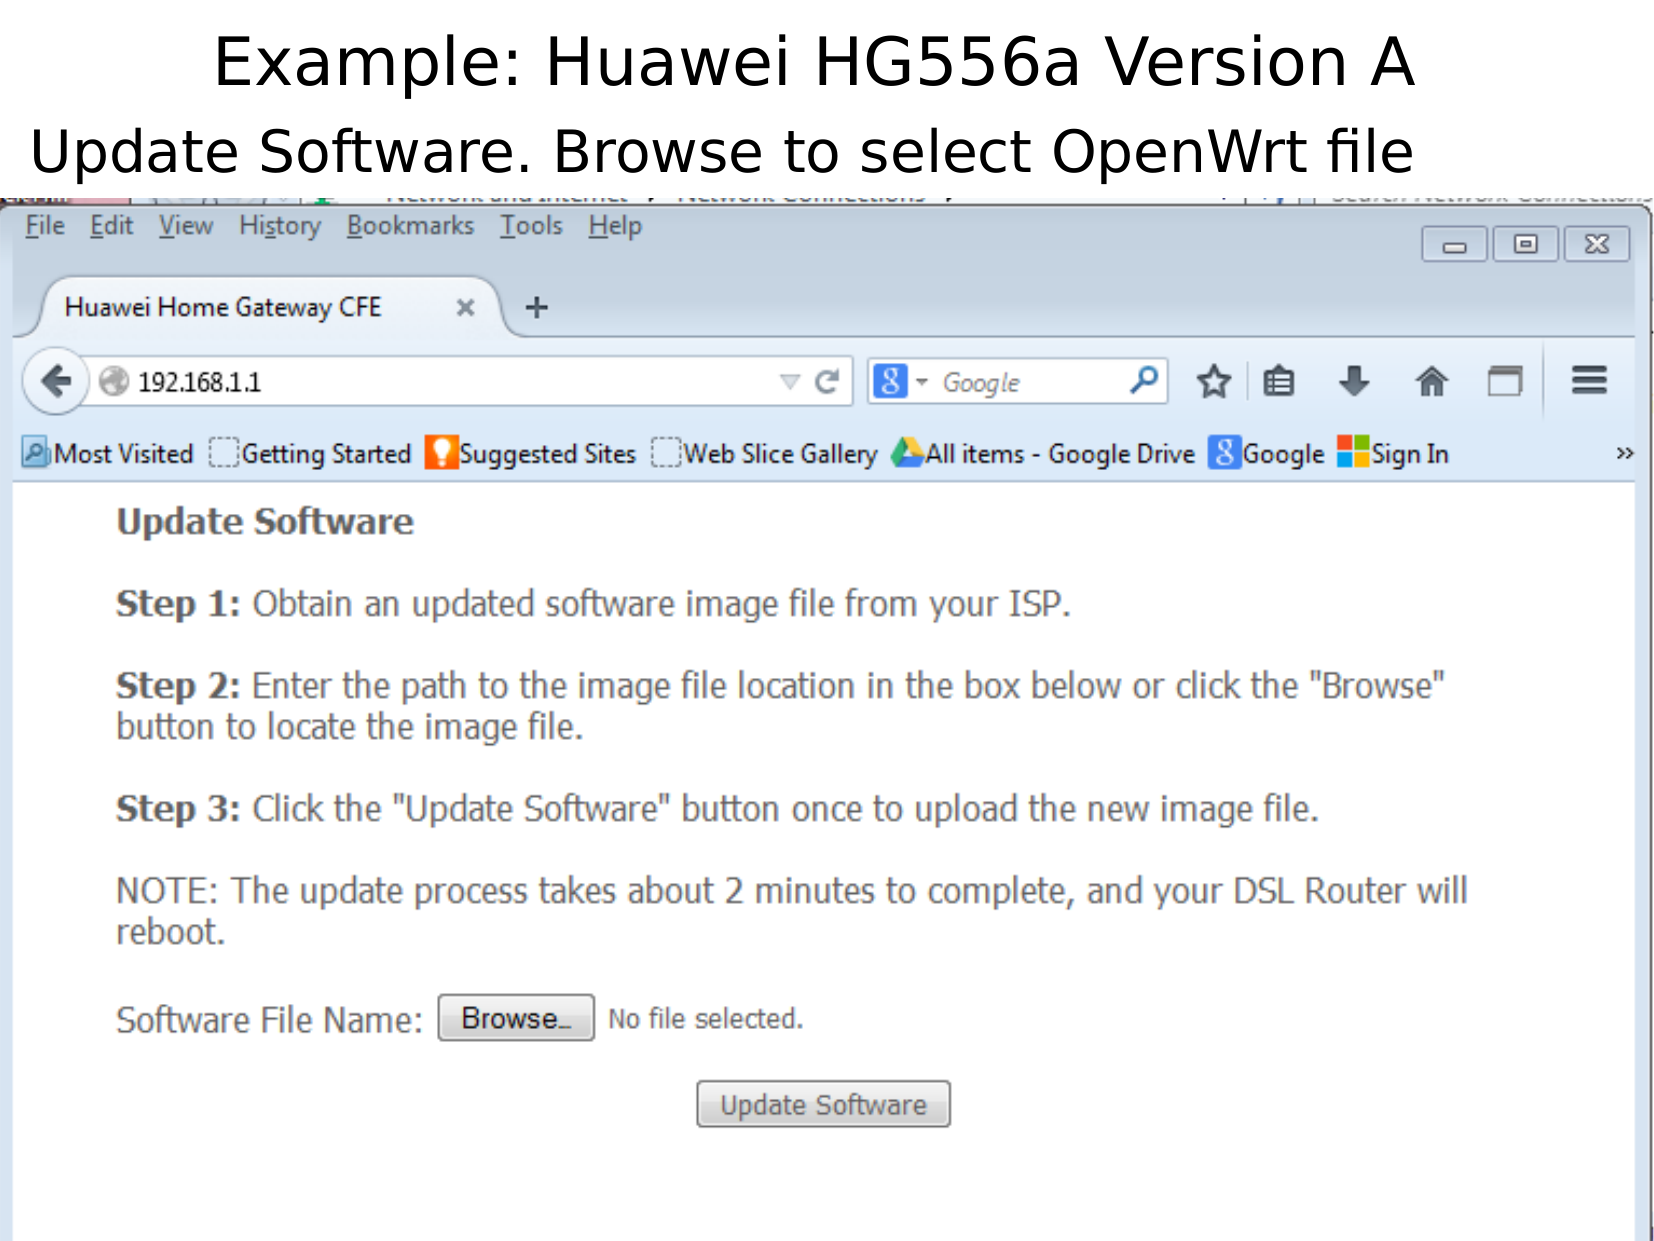

# Example: Huawei HG556a Version A
Update Software. Browse to select OpenWrt file